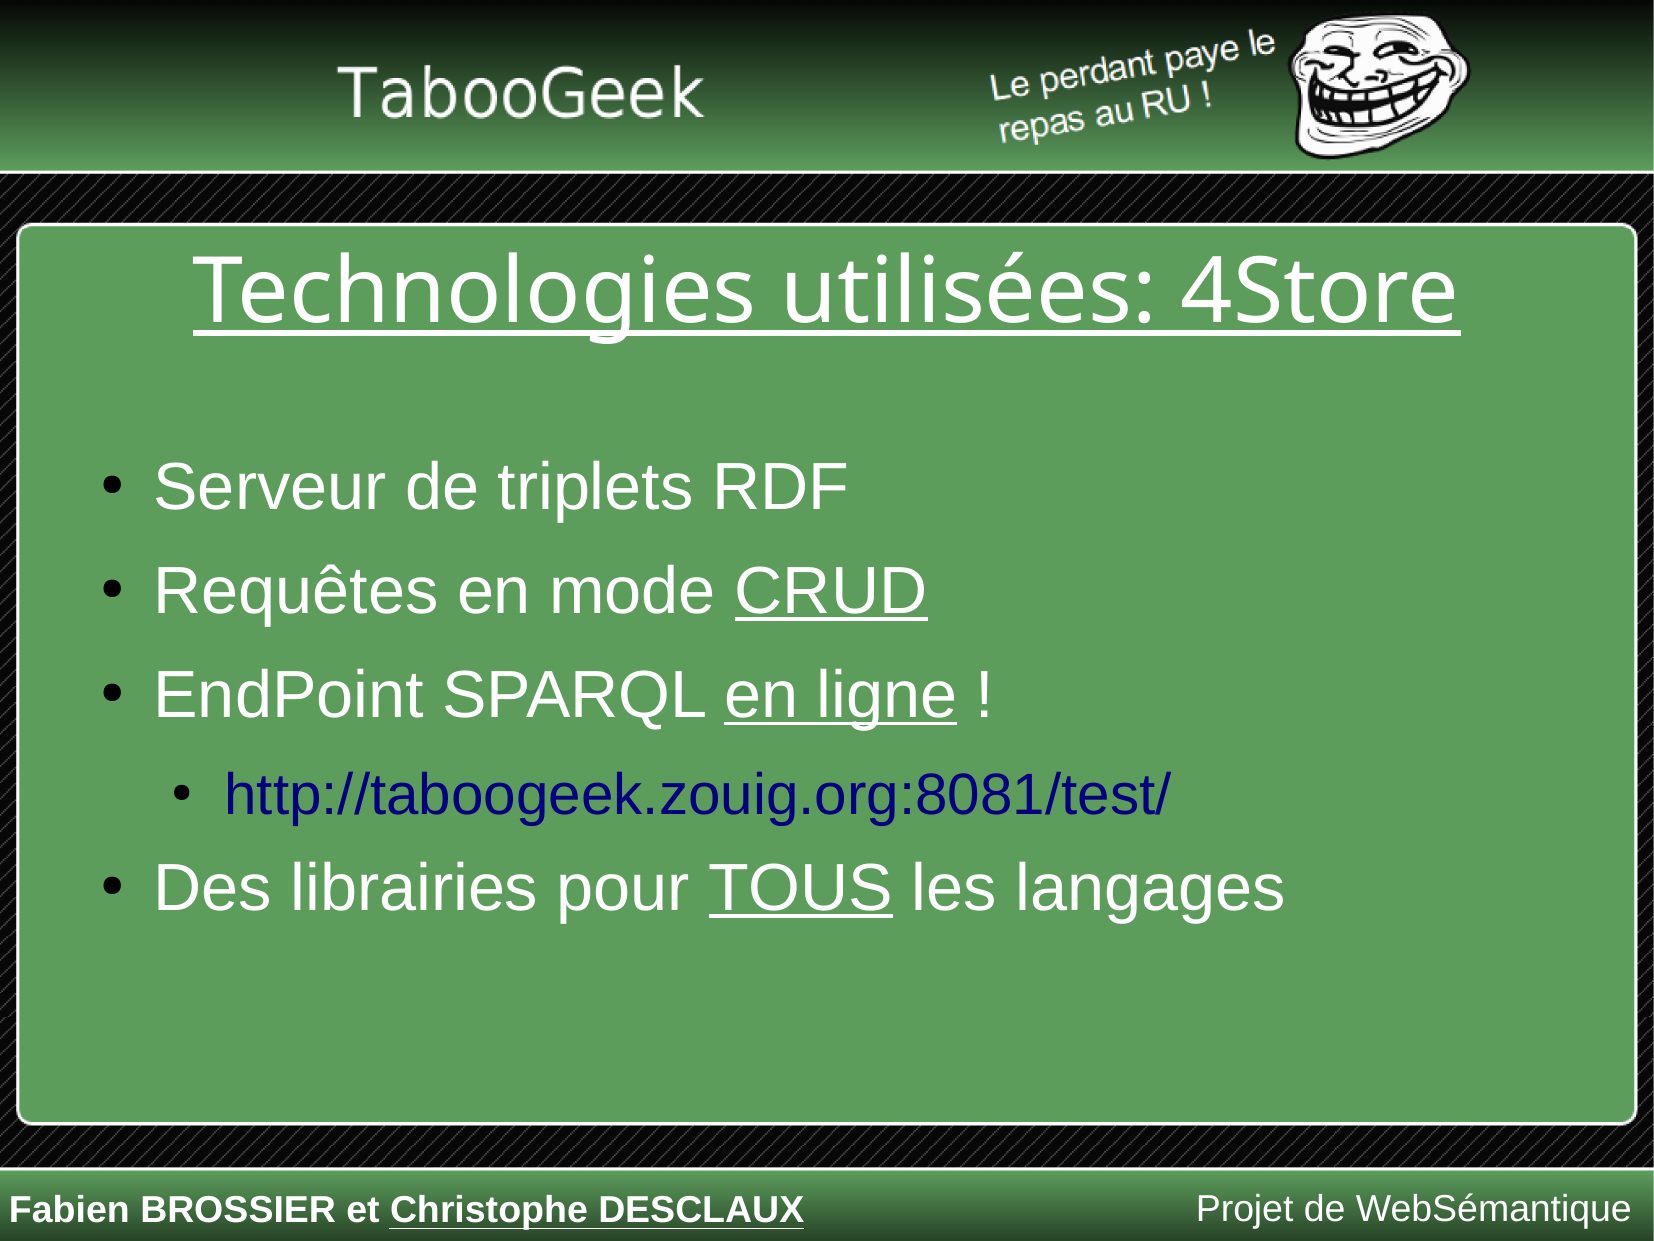

# Technologies utilisées: 4Store
Serveur de triplets RDF
Requêtes en mode CRUD
EndPoint SPARQL en ligne !
http://taboogeek.zouig.org:8081/test/
Des librairies pour TOUS les langages